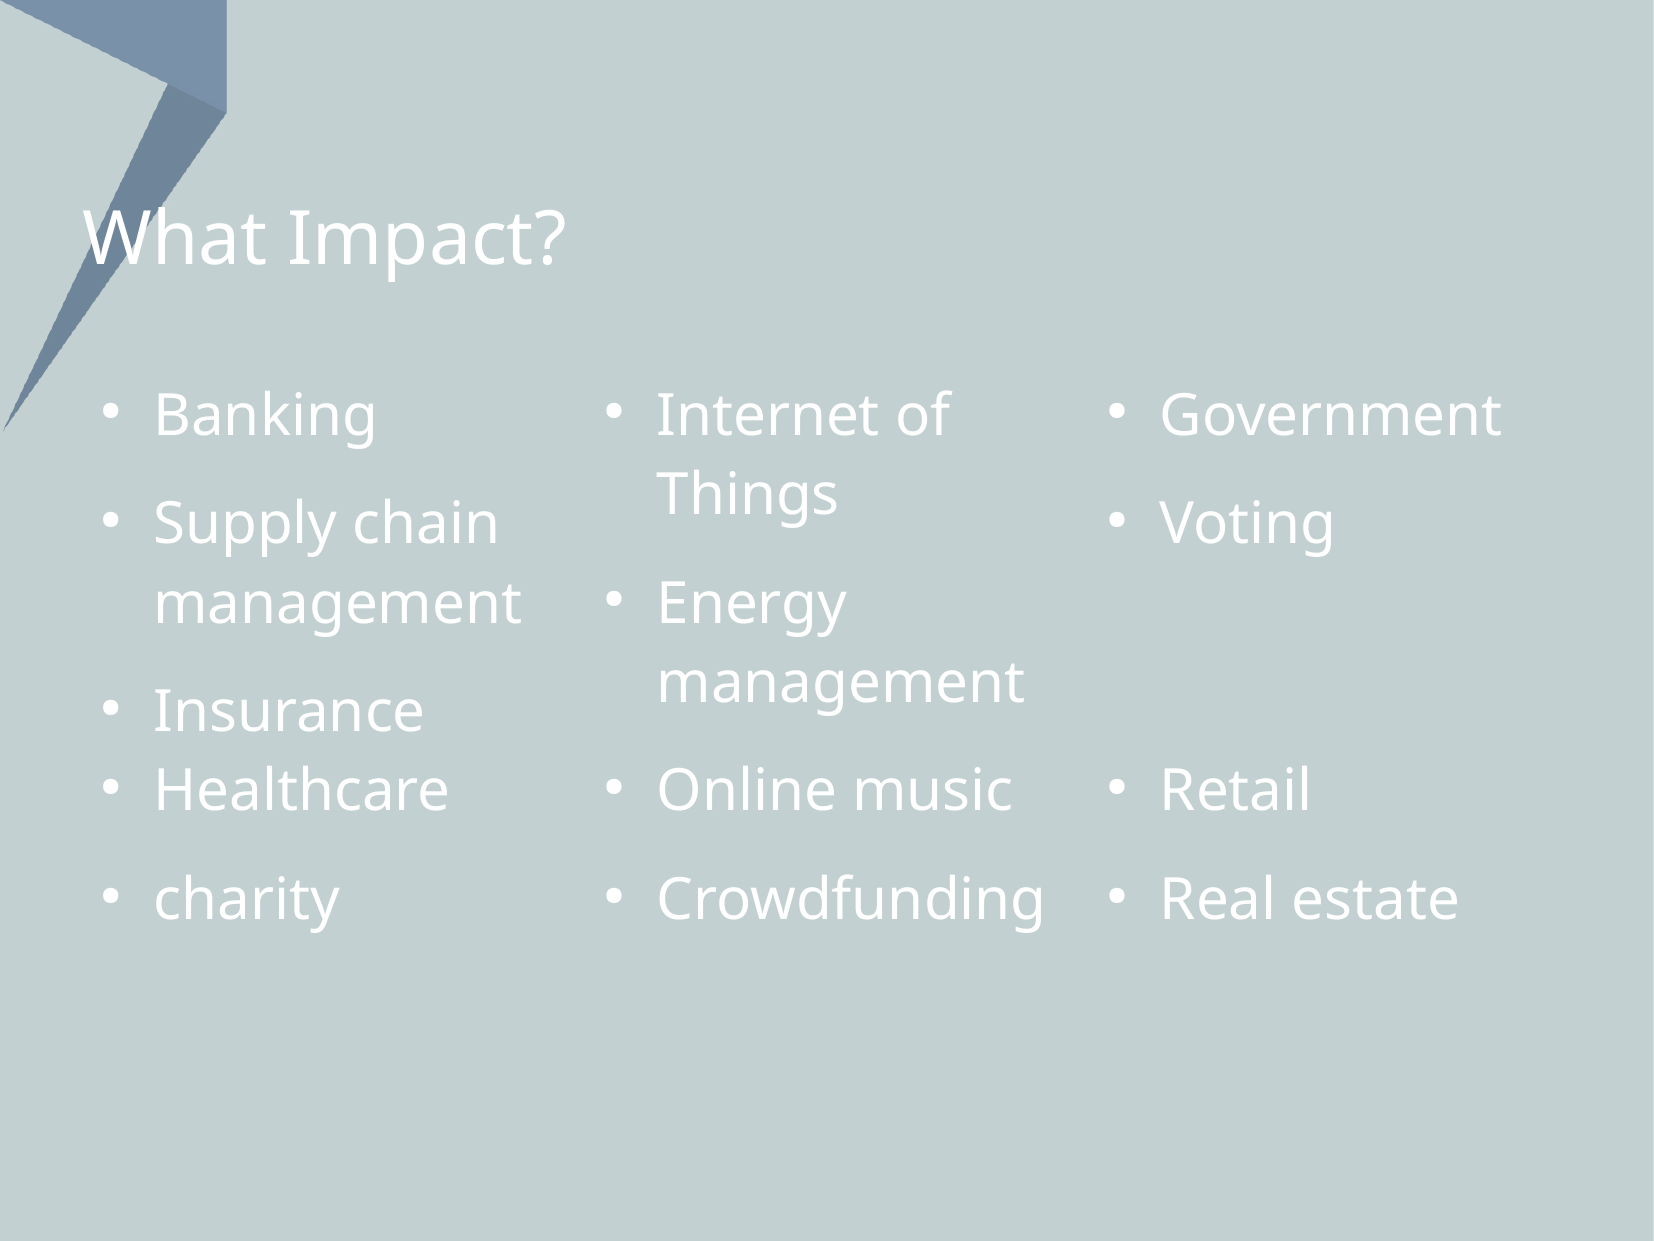

# What Impact?
Banking
Supply chain management
Insurance
Internet of Things
Energy management
Government
Voting
Healthcare
charity
Online music
Crowdfunding
Retail
Real estate